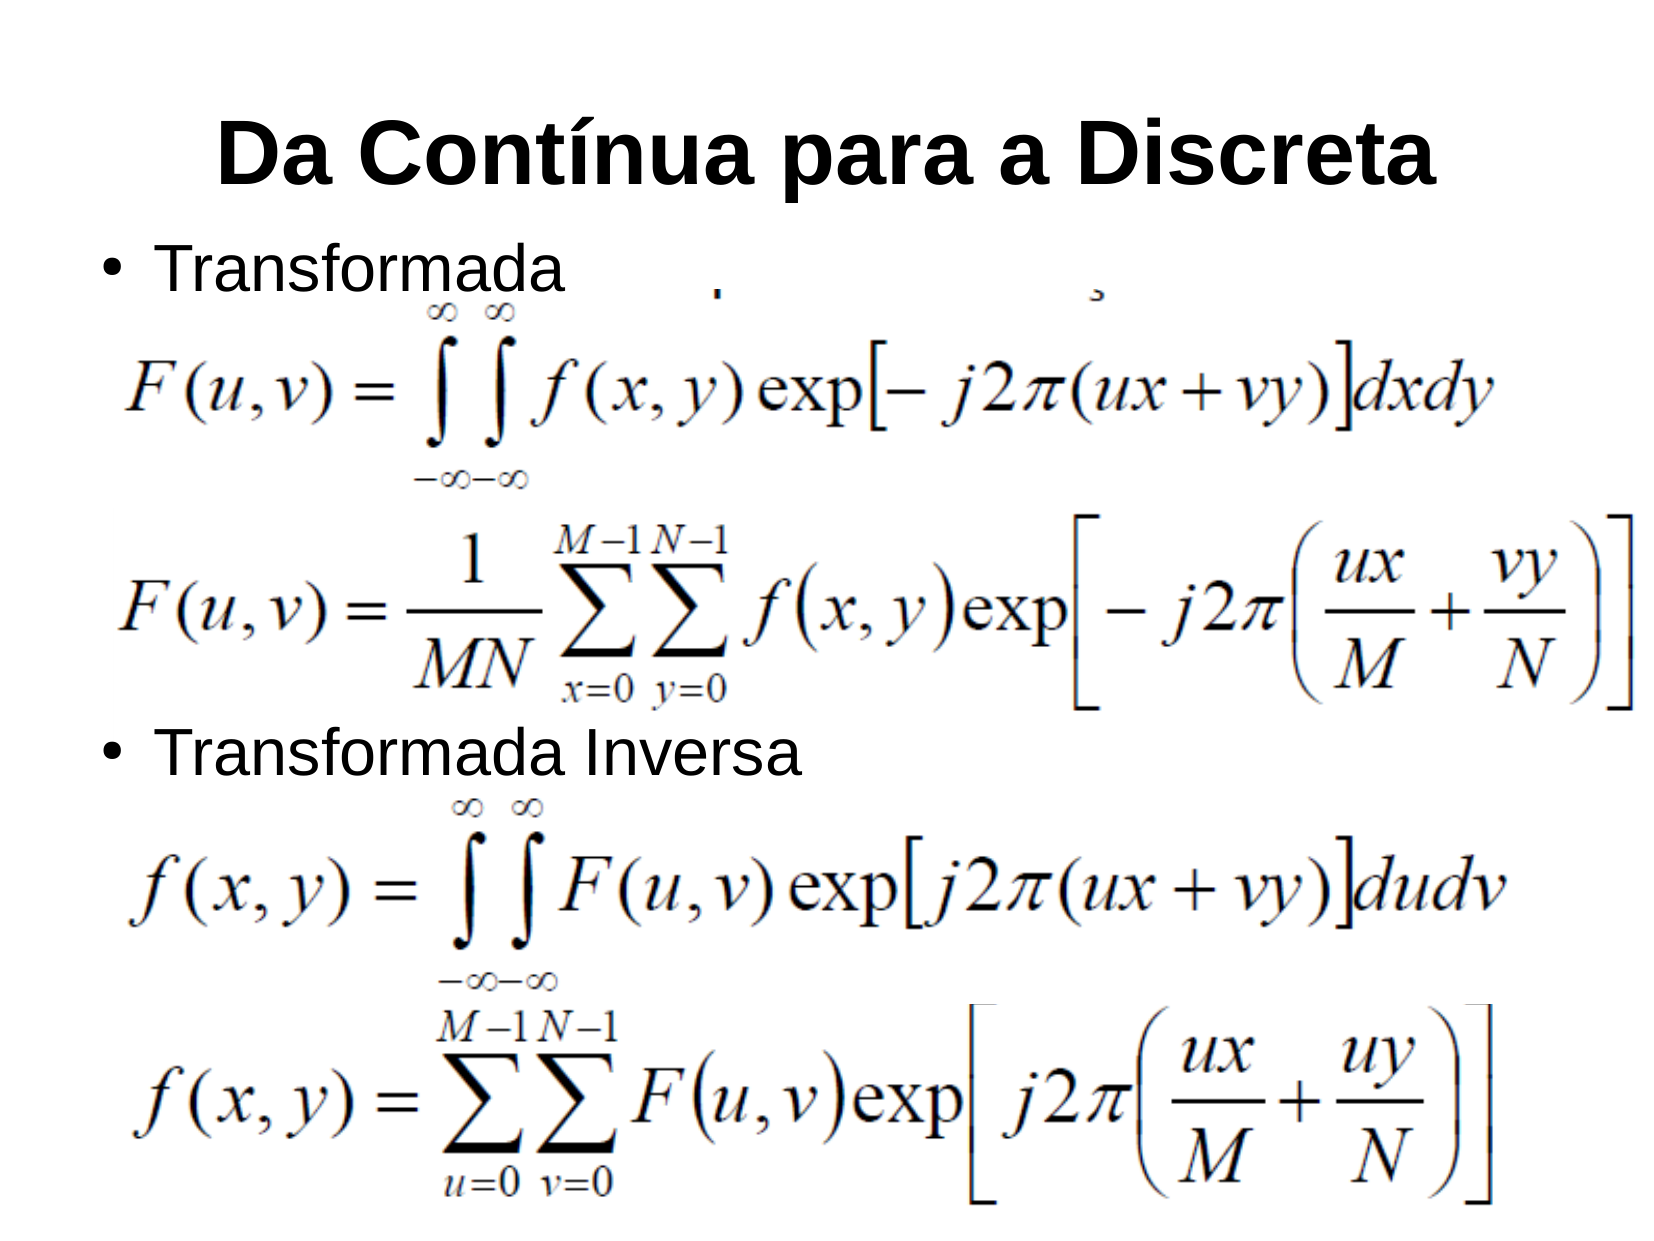

# Da Contínua para a Discreta
Transformada
Transformada Inversa